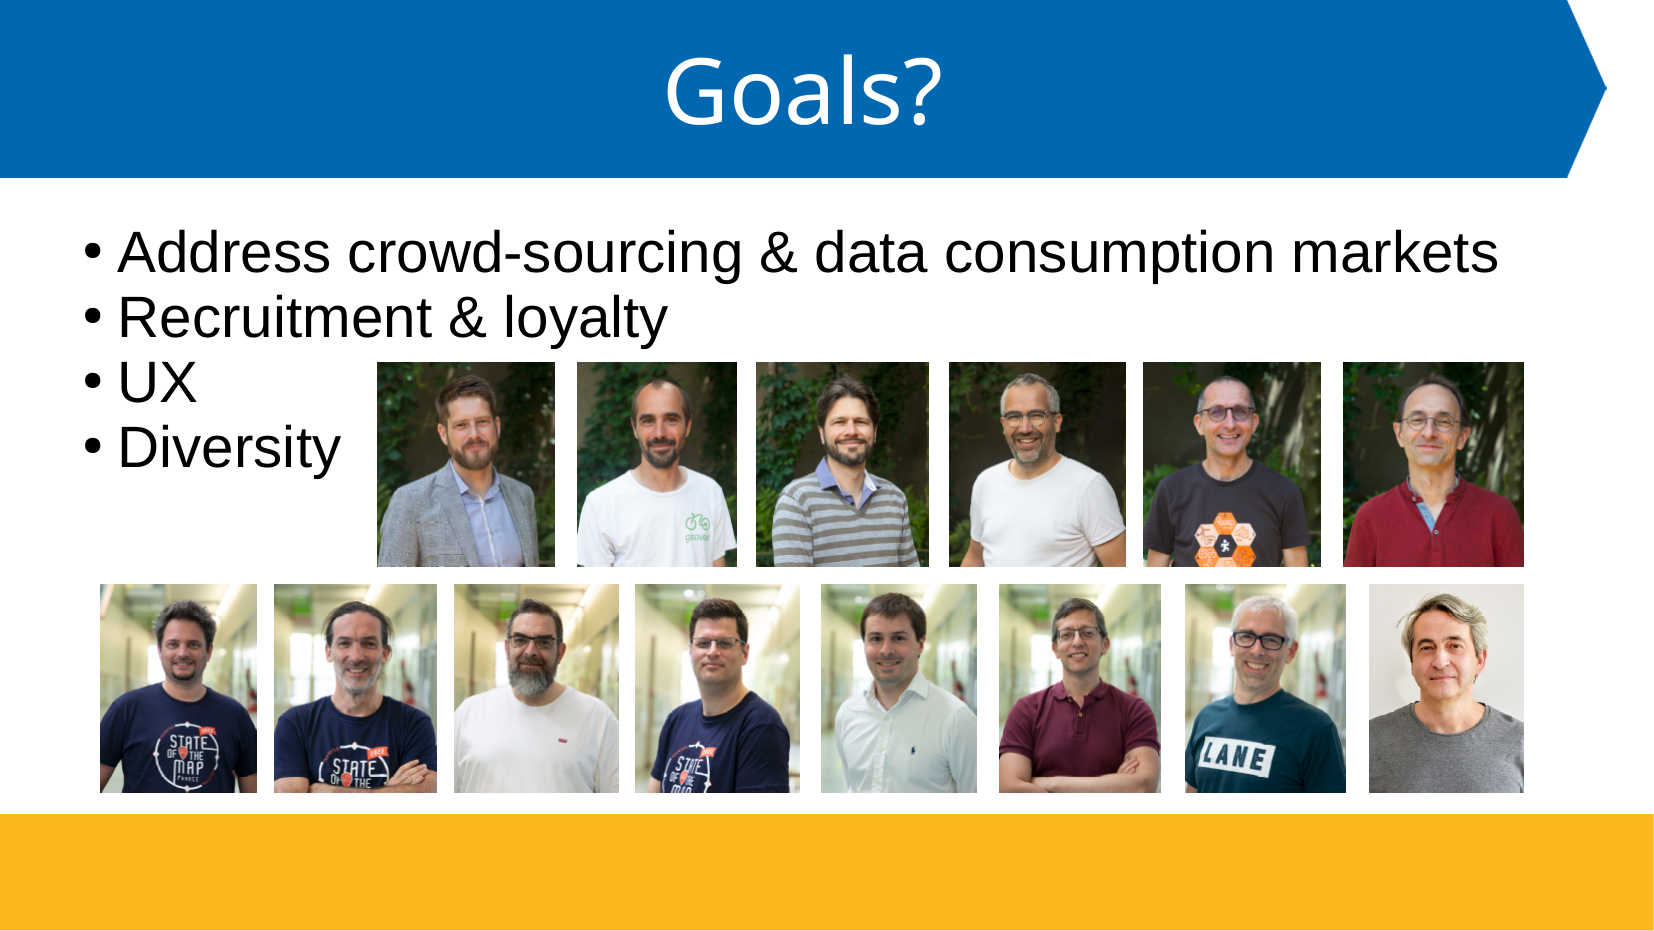

# Goals?
Address crowd-sourcing & data consumption markets
Recruitment & loyalty
UX
Diversity